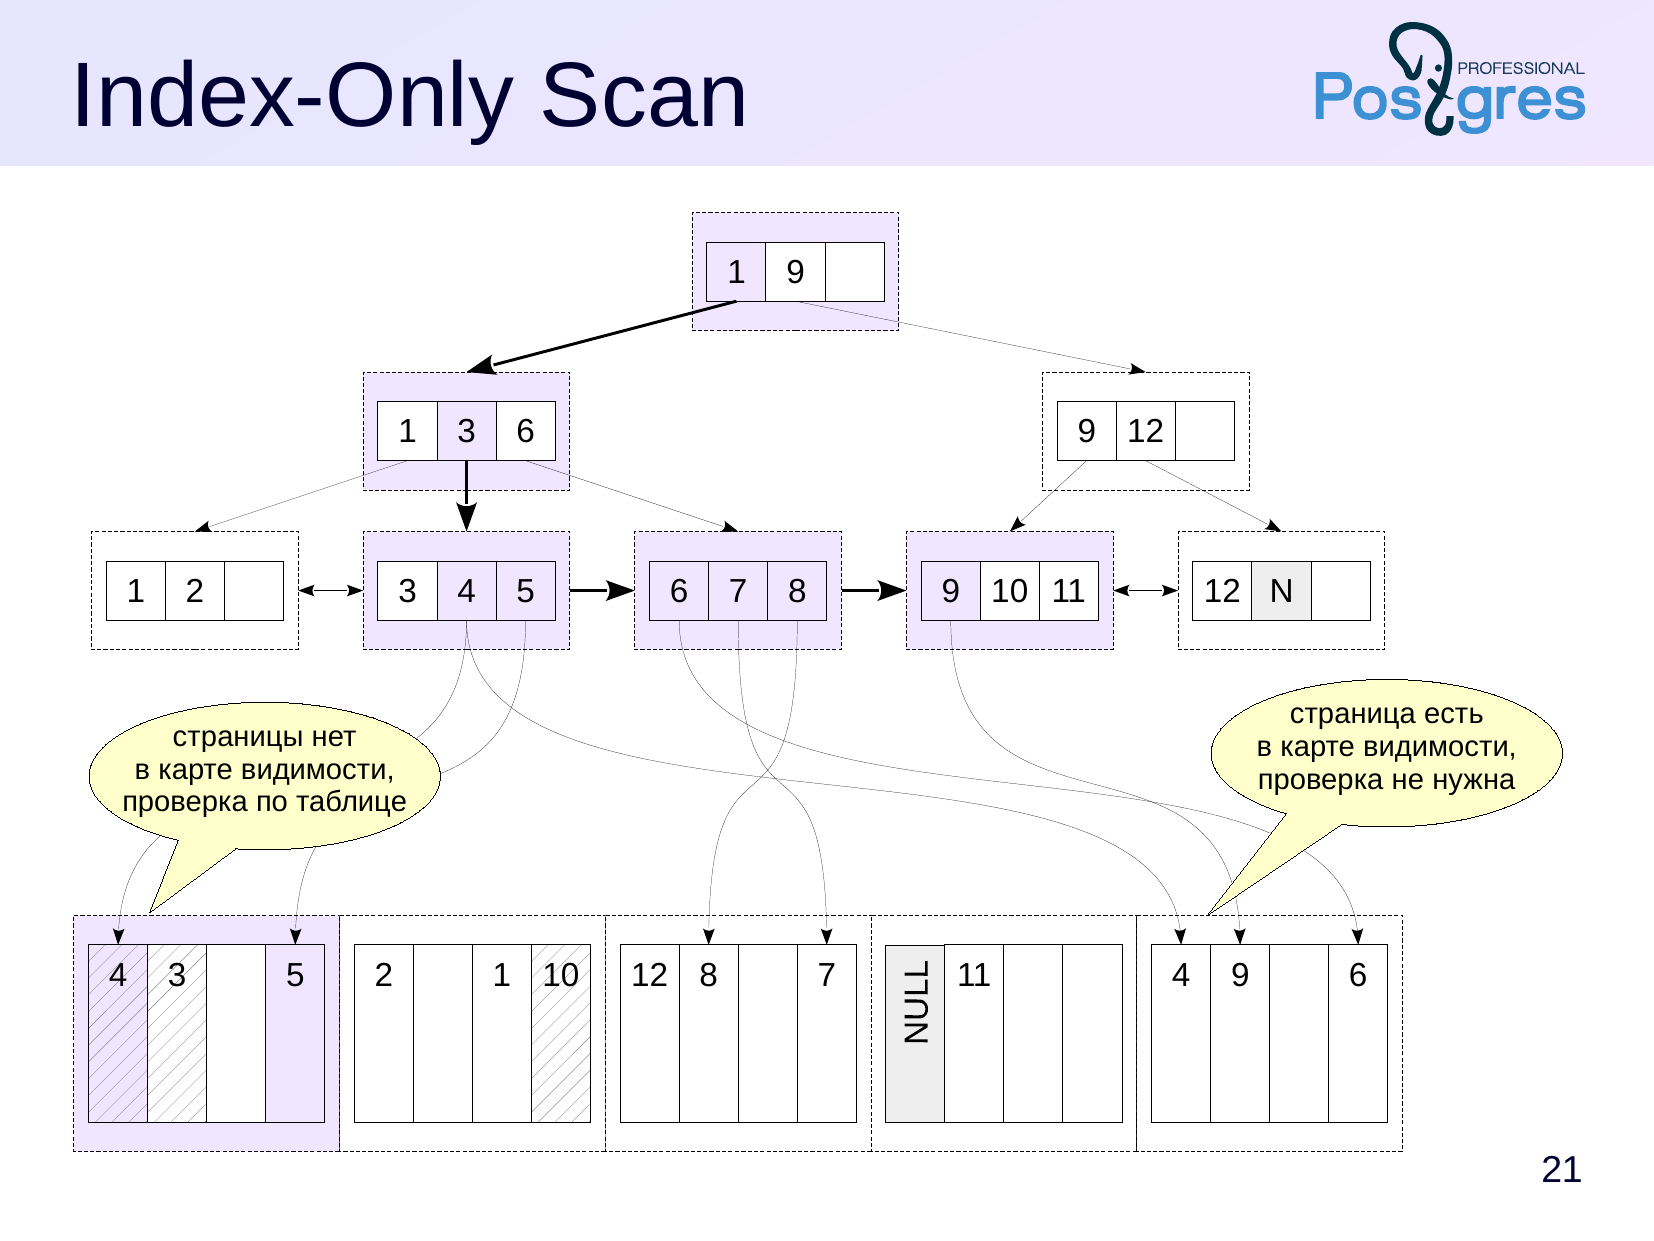

# Index-Only Scan
1
9
1
3
6
9
12
1
2
3
4
5
6
7
8
9
10
11
12
N
страница есть
в карте видимости,
проверка не нужна
страницы нет
в карте видимости,
проверка по таблице
4
3
5
2
1
10
12
8
7
11
4
9
6
NULL